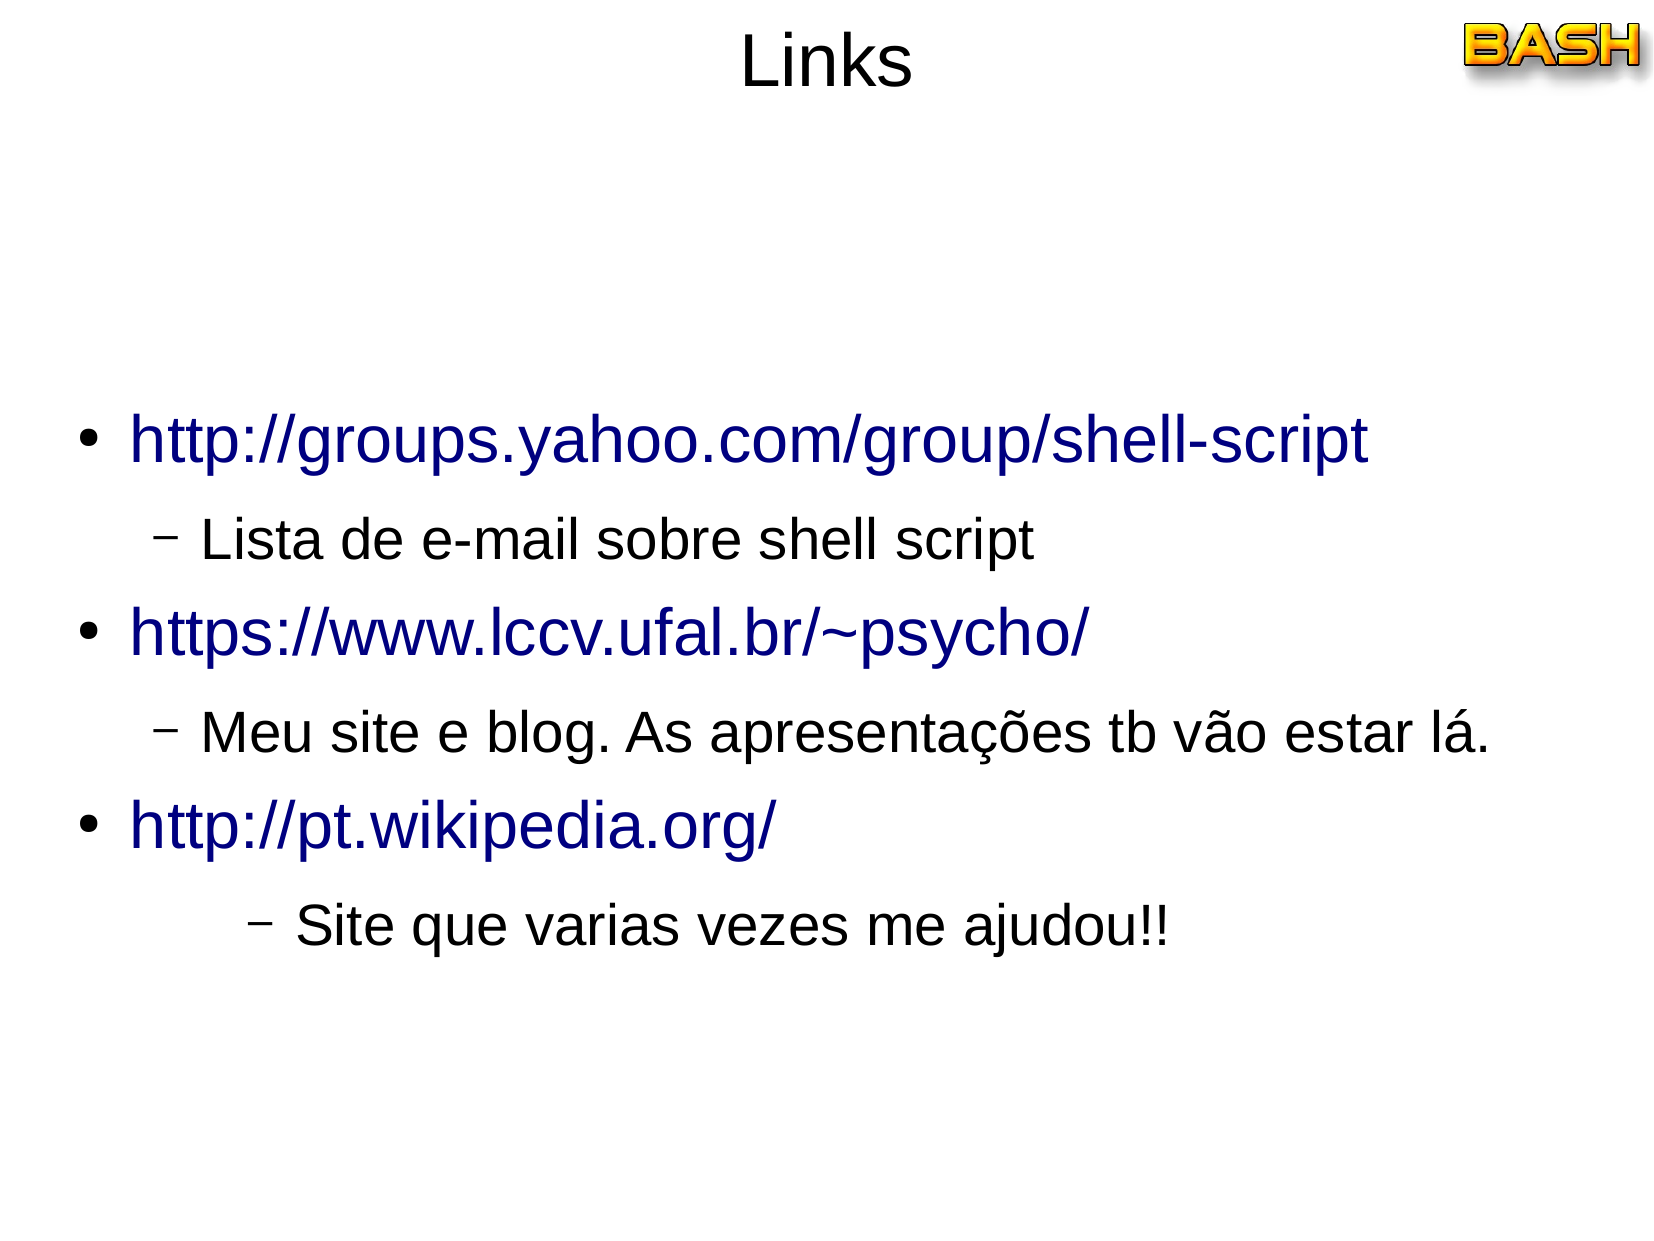

# Links
http://groups.yahoo.com/group/shell-script
Lista de e-mail sobre shell script
https://www.lccv.ufal.br/~psycho/
Meu site e blog. As apresentações tb vão estar lá.
http://pt.wikipedia.org/
Site que varias vezes me ajudou!!